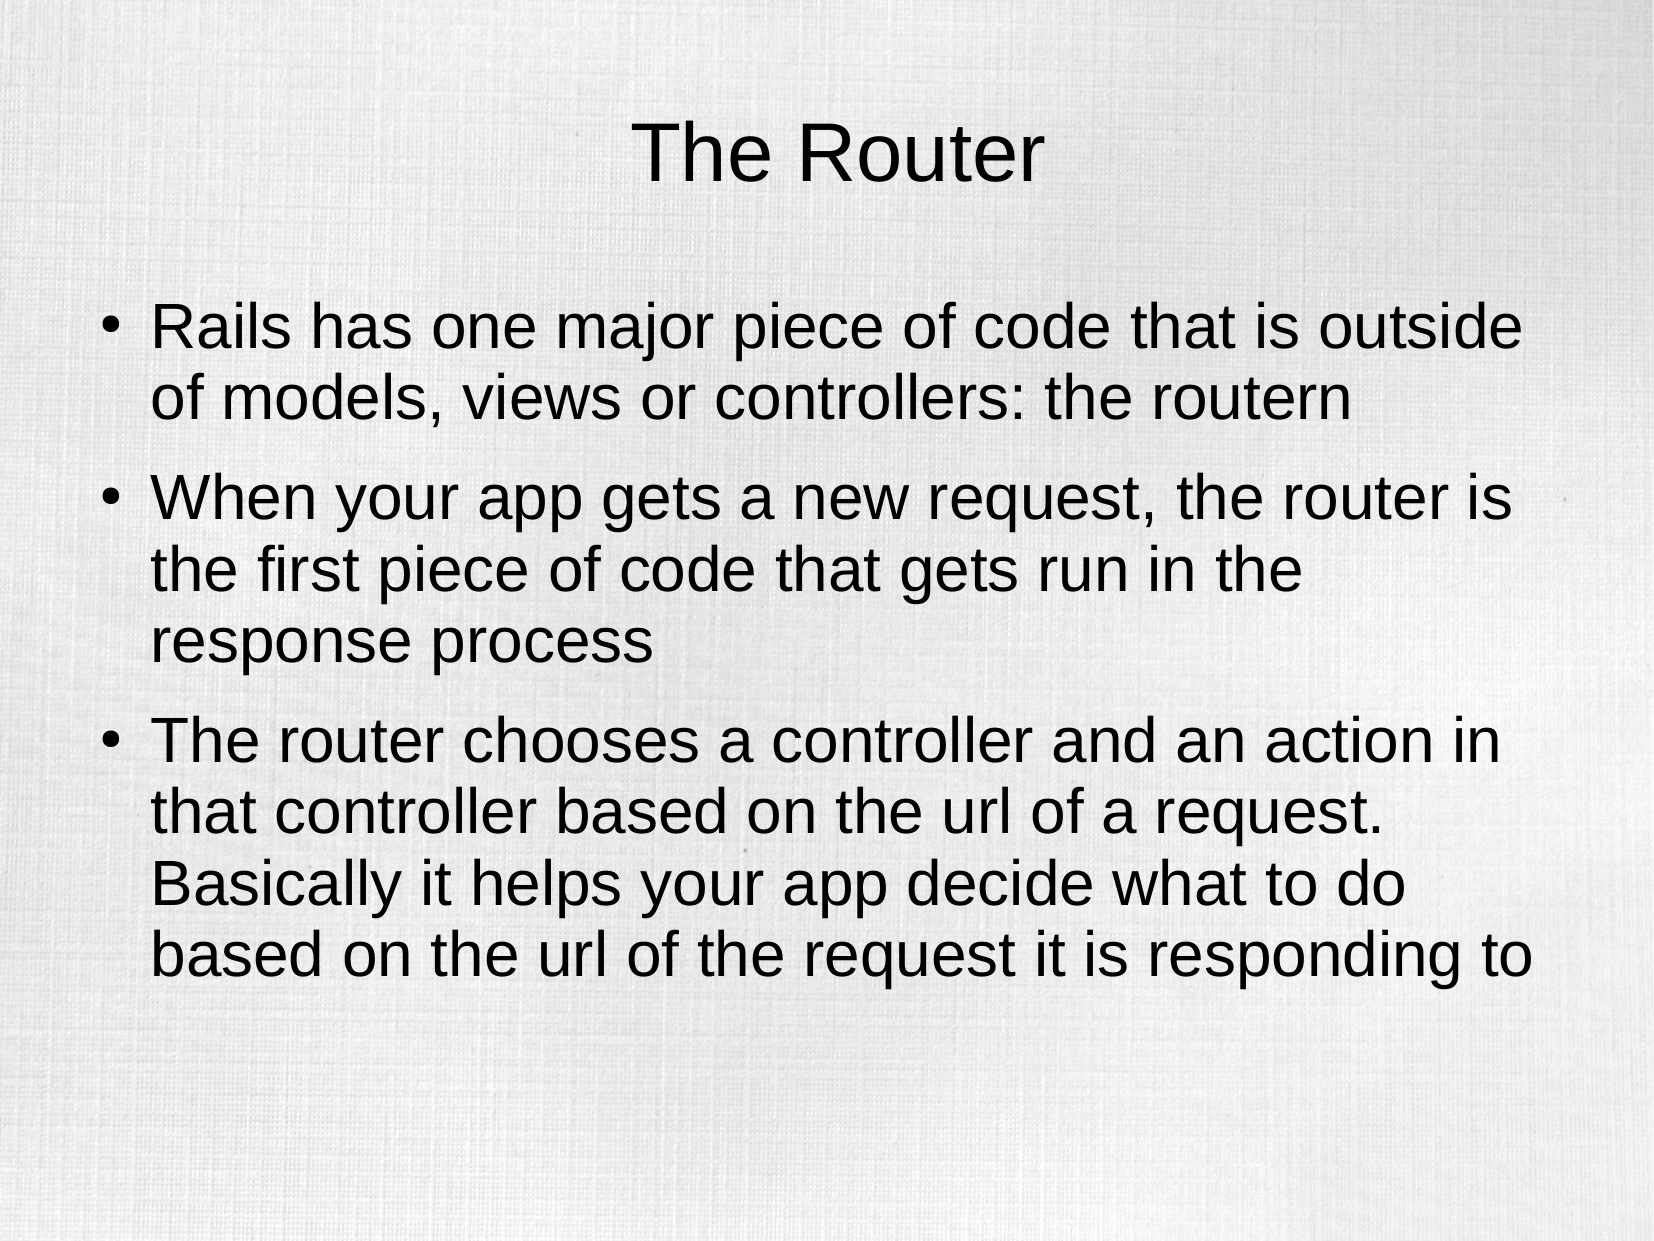

# The Router
Rails has one major piece of code that is outside of models, views or controllers: the routern
When your app gets a new request, the router is the first piece of code that gets run in the response process
The router chooses a controller and an action in that controller based on the url of a request. Basically it helps your app decide what to do based on the url of the request it is responding to